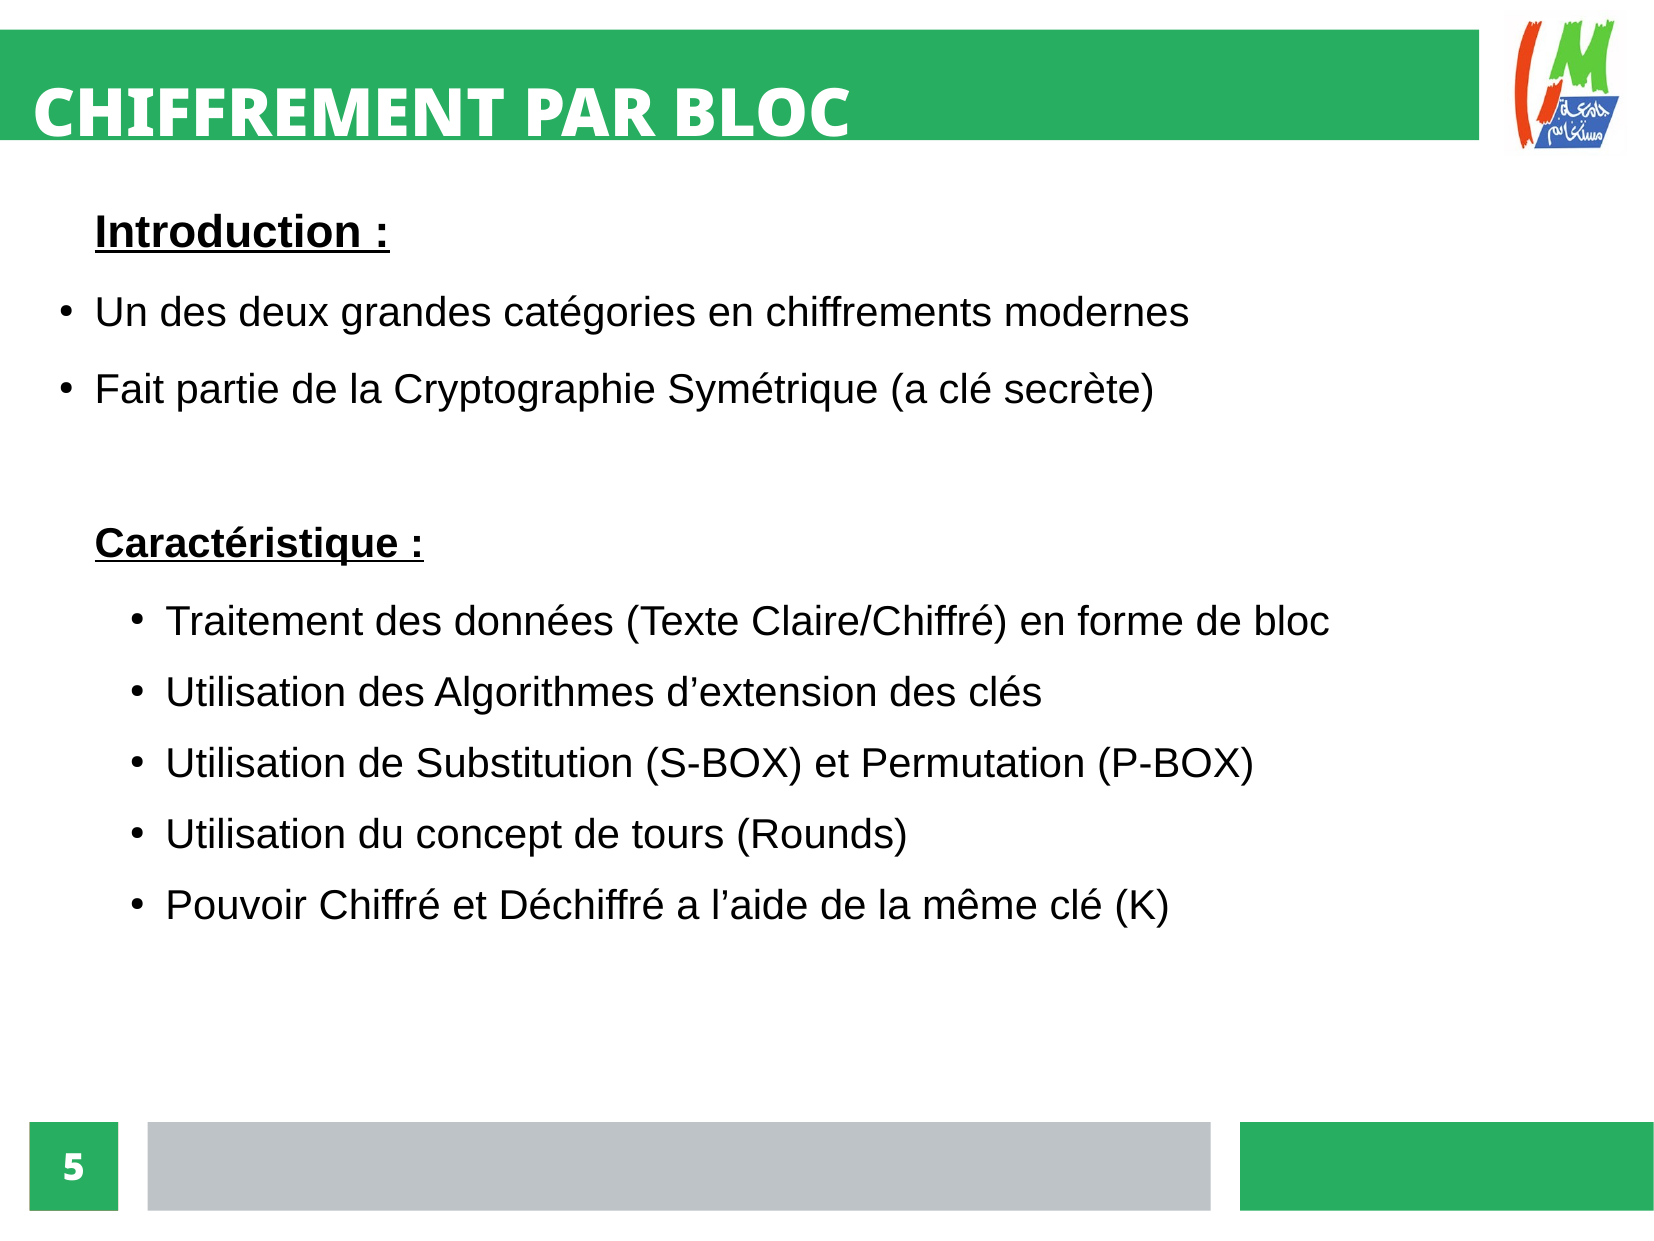

# CHIFFREMENT PAR BLOC
Introduction :
Un des deux grandes catégories en chiffrements modernes
Fait partie de la Cryptographie Symétrique (a clé secrète)
Caractéristique :
Traitement des données (Texte Claire/Chiffré) en forme de bloc
Utilisation des Algorithmes d’extension des clés
Utilisation de Substitution (S-BOX) et Permutation (P-BOX)
Utilisation du concept de tours (Rounds)
Pouvoir Chiffré et Déchiffré a l’aide de la même clé (K)
5